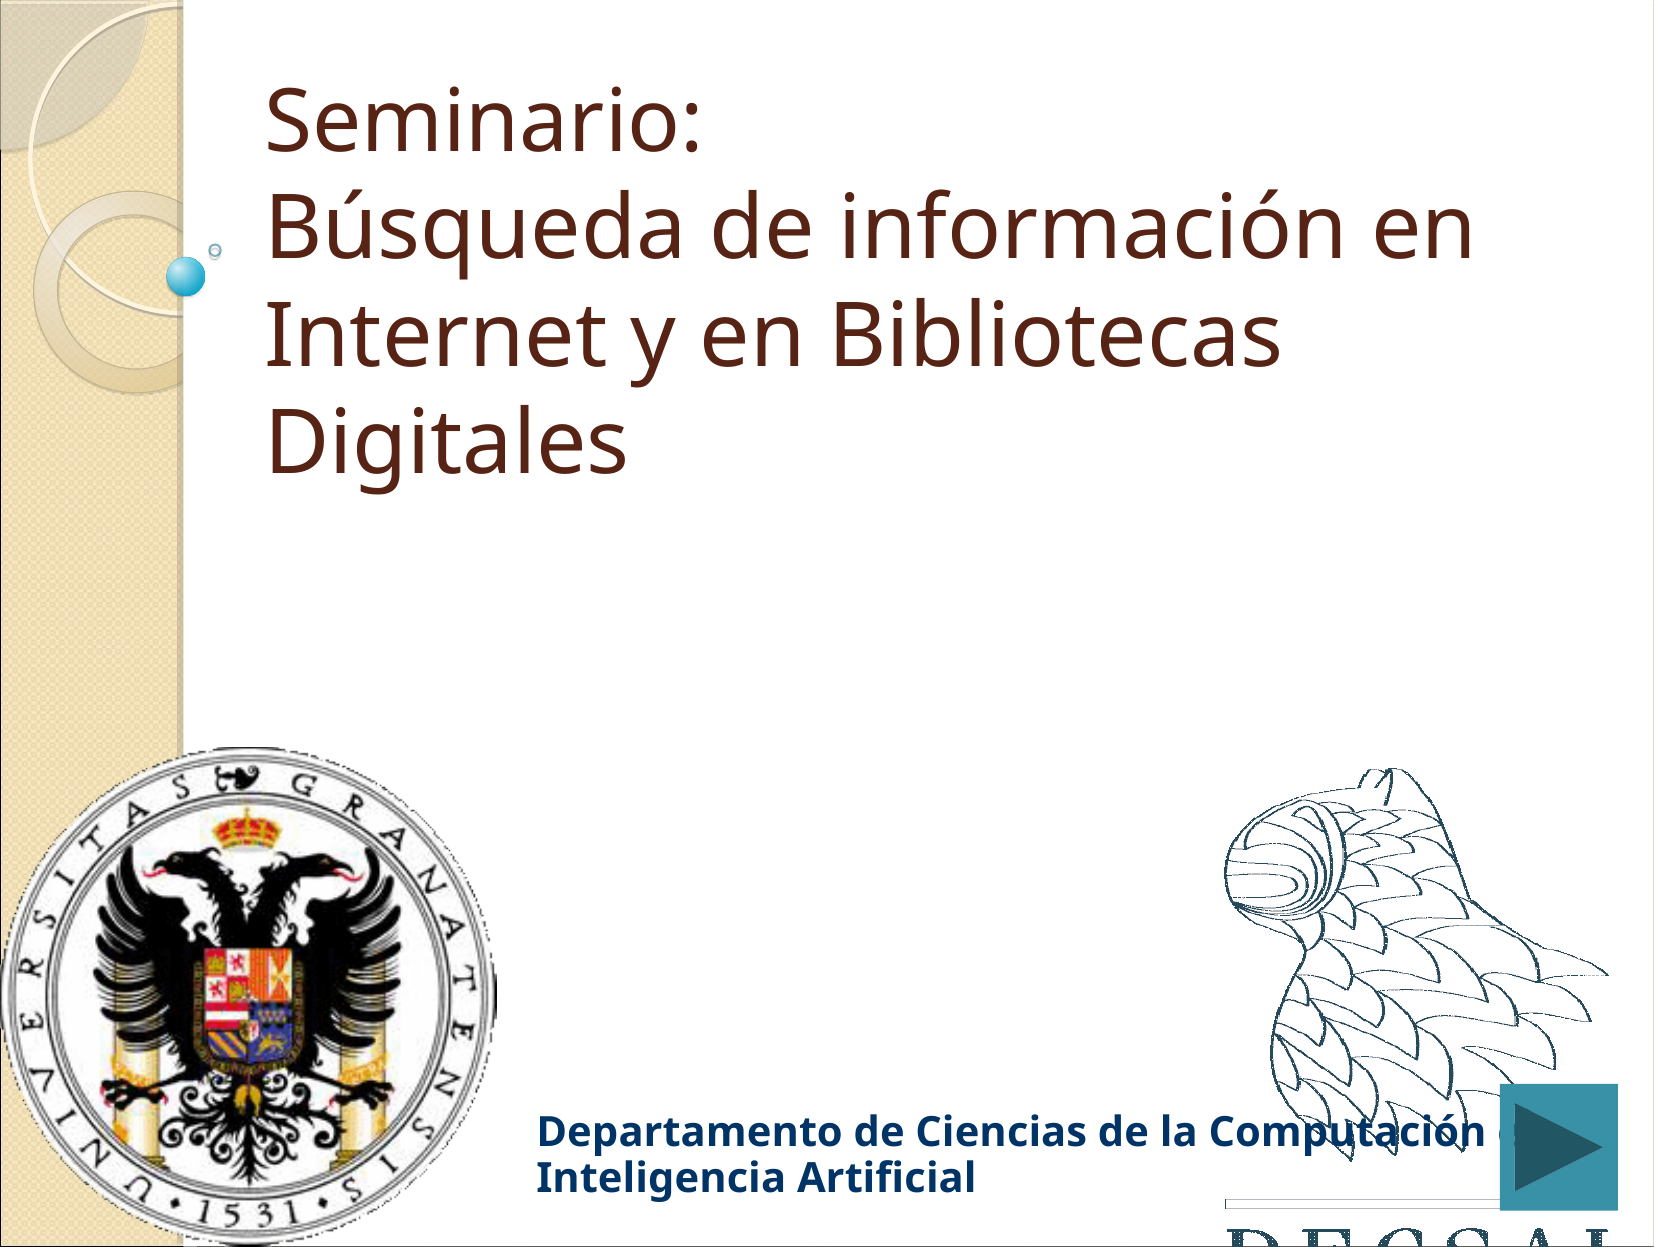

# Seminario: Búsqueda de información en Internet y en Bibliotecas Digitales